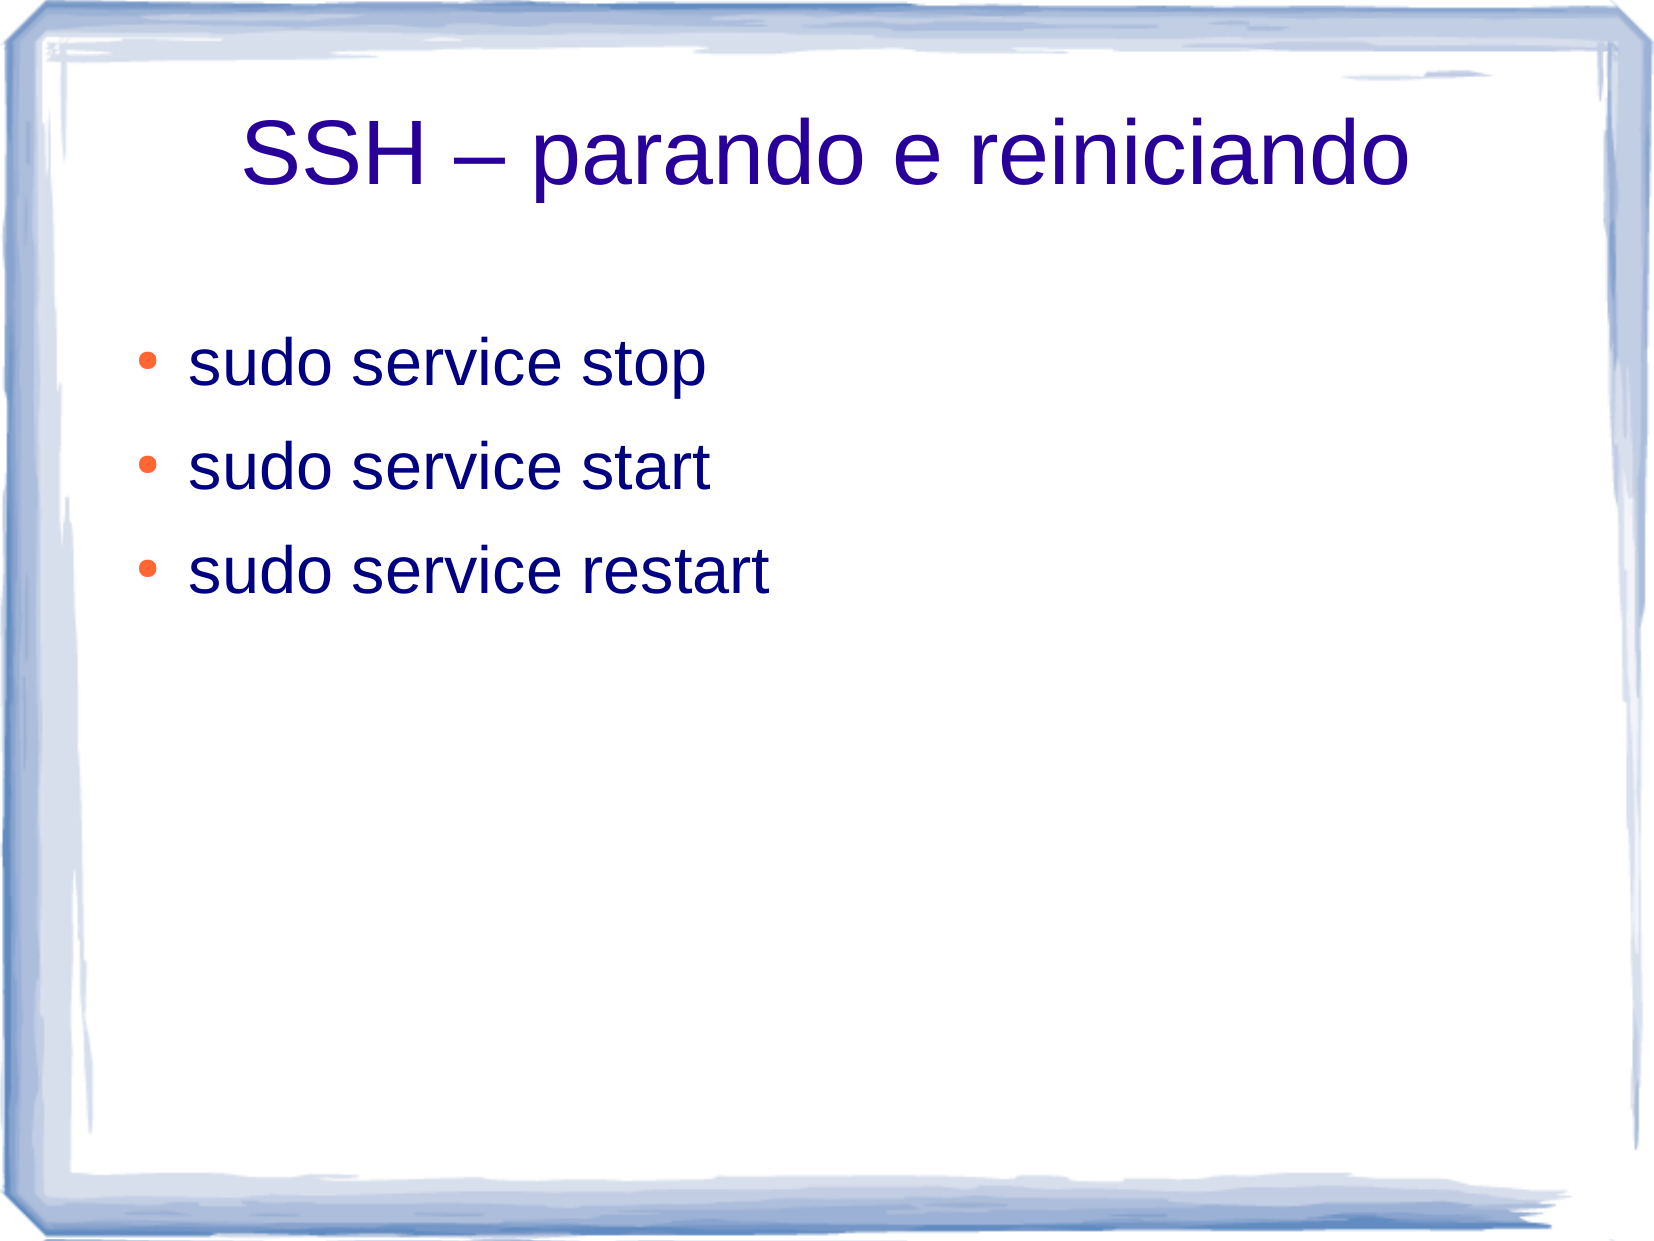

# SSH – parando e reiniciando
sudo service stop
sudo service start
sudo service restart